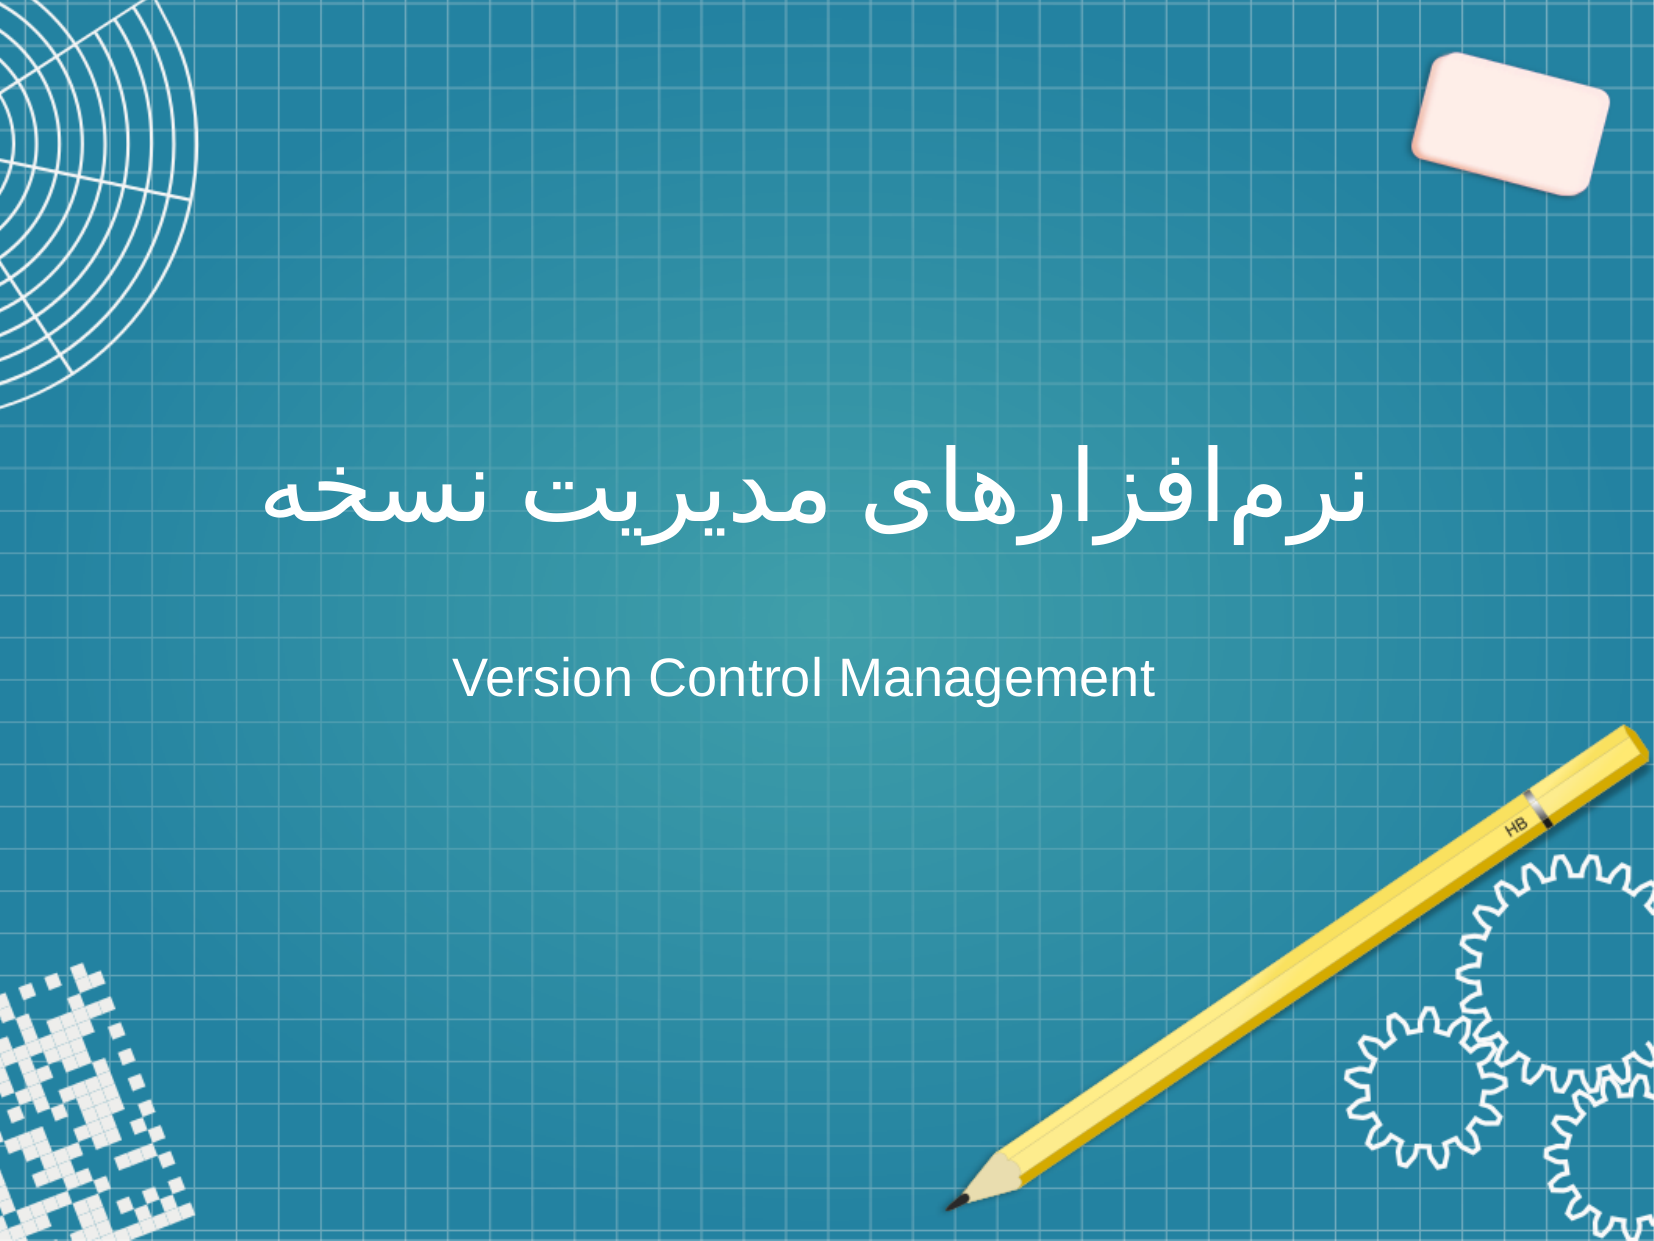

# نرم‌افزارهای مدیریت نسخه
Version Control Management